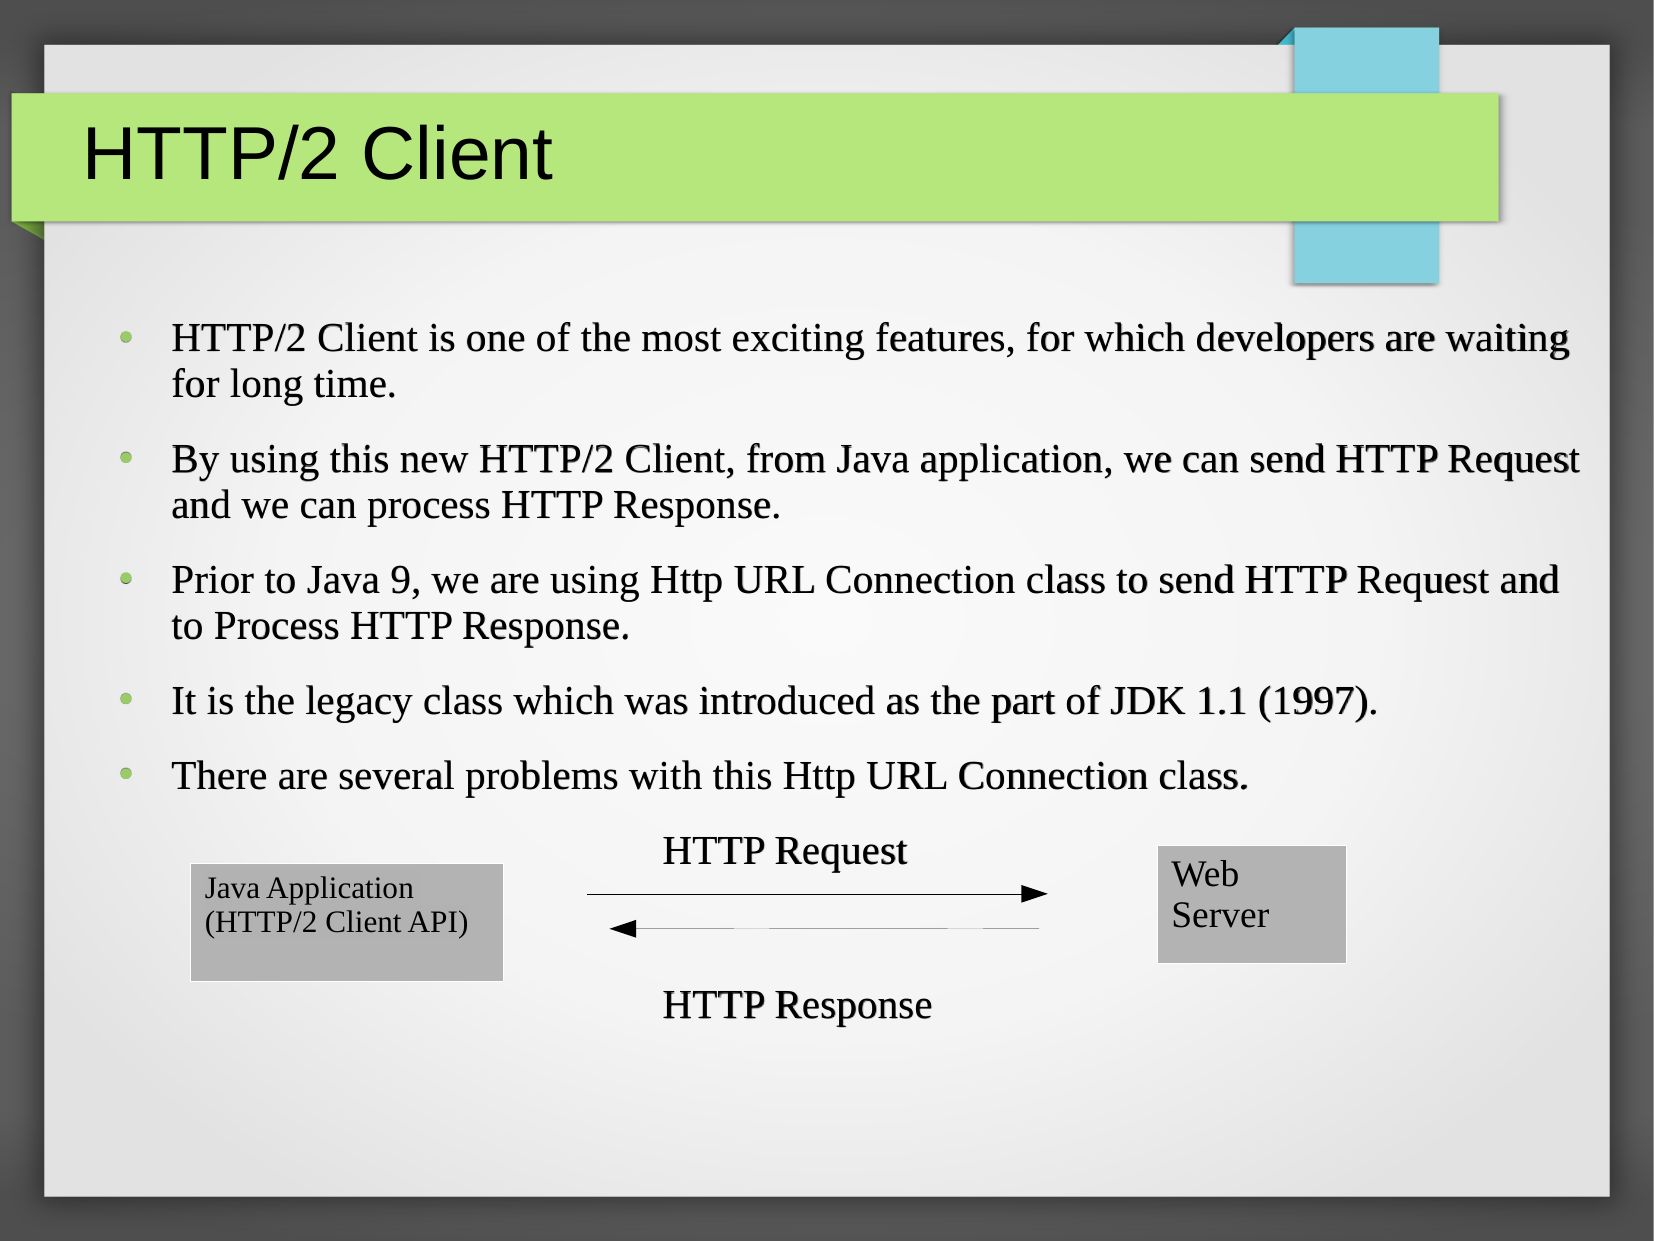

# HTTP/2 Client
HTTP/2 Client is one of the most exciting features, for which developers are waiting for long time.
By using this new HTTP/2 Client, from Java application, we can send HTTP Request and we can process HTTP Response.
Prior to Java 9, we are using Http URL Connection class to send HTTP Request and to Process HTTP Response.
It is the legacy class which was introduced as the part of JDK 1.1 (1997).
There are several problems with this Http URL Connection class.
HTTP Request
HTTP Response
| Web Server |
| --- |
| Java Application (HTTP/2 Client API) |
| --- |